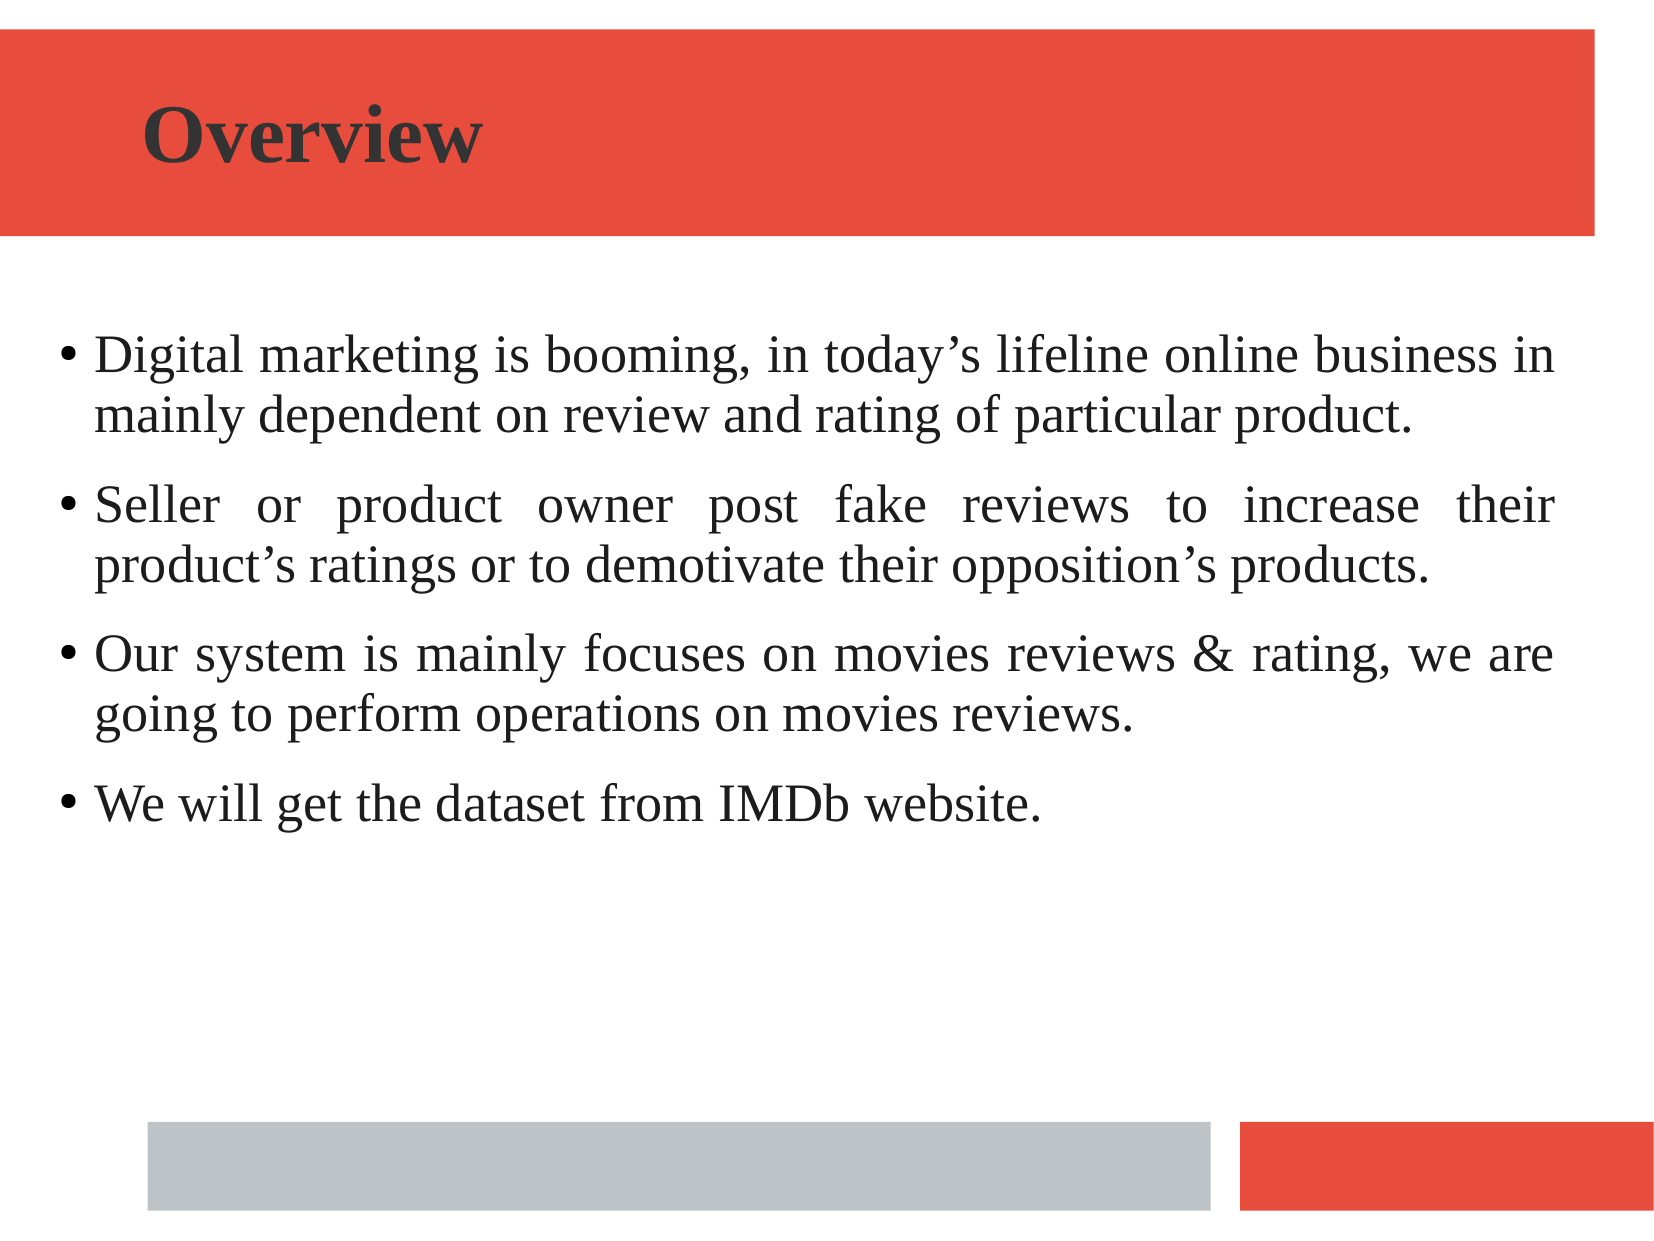

Overview
# Digital marketing is booming, in today’s lifeline online business in mainly dependent on review and rating of particular product.
Seller or product owner post fake reviews to increase their product’s ratings or to demotivate their opposition’s products.
Our system is mainly focuses on movies reviews & rating, we are going to perform operations on movies reviews.
We will get the dataset from IMDb website.